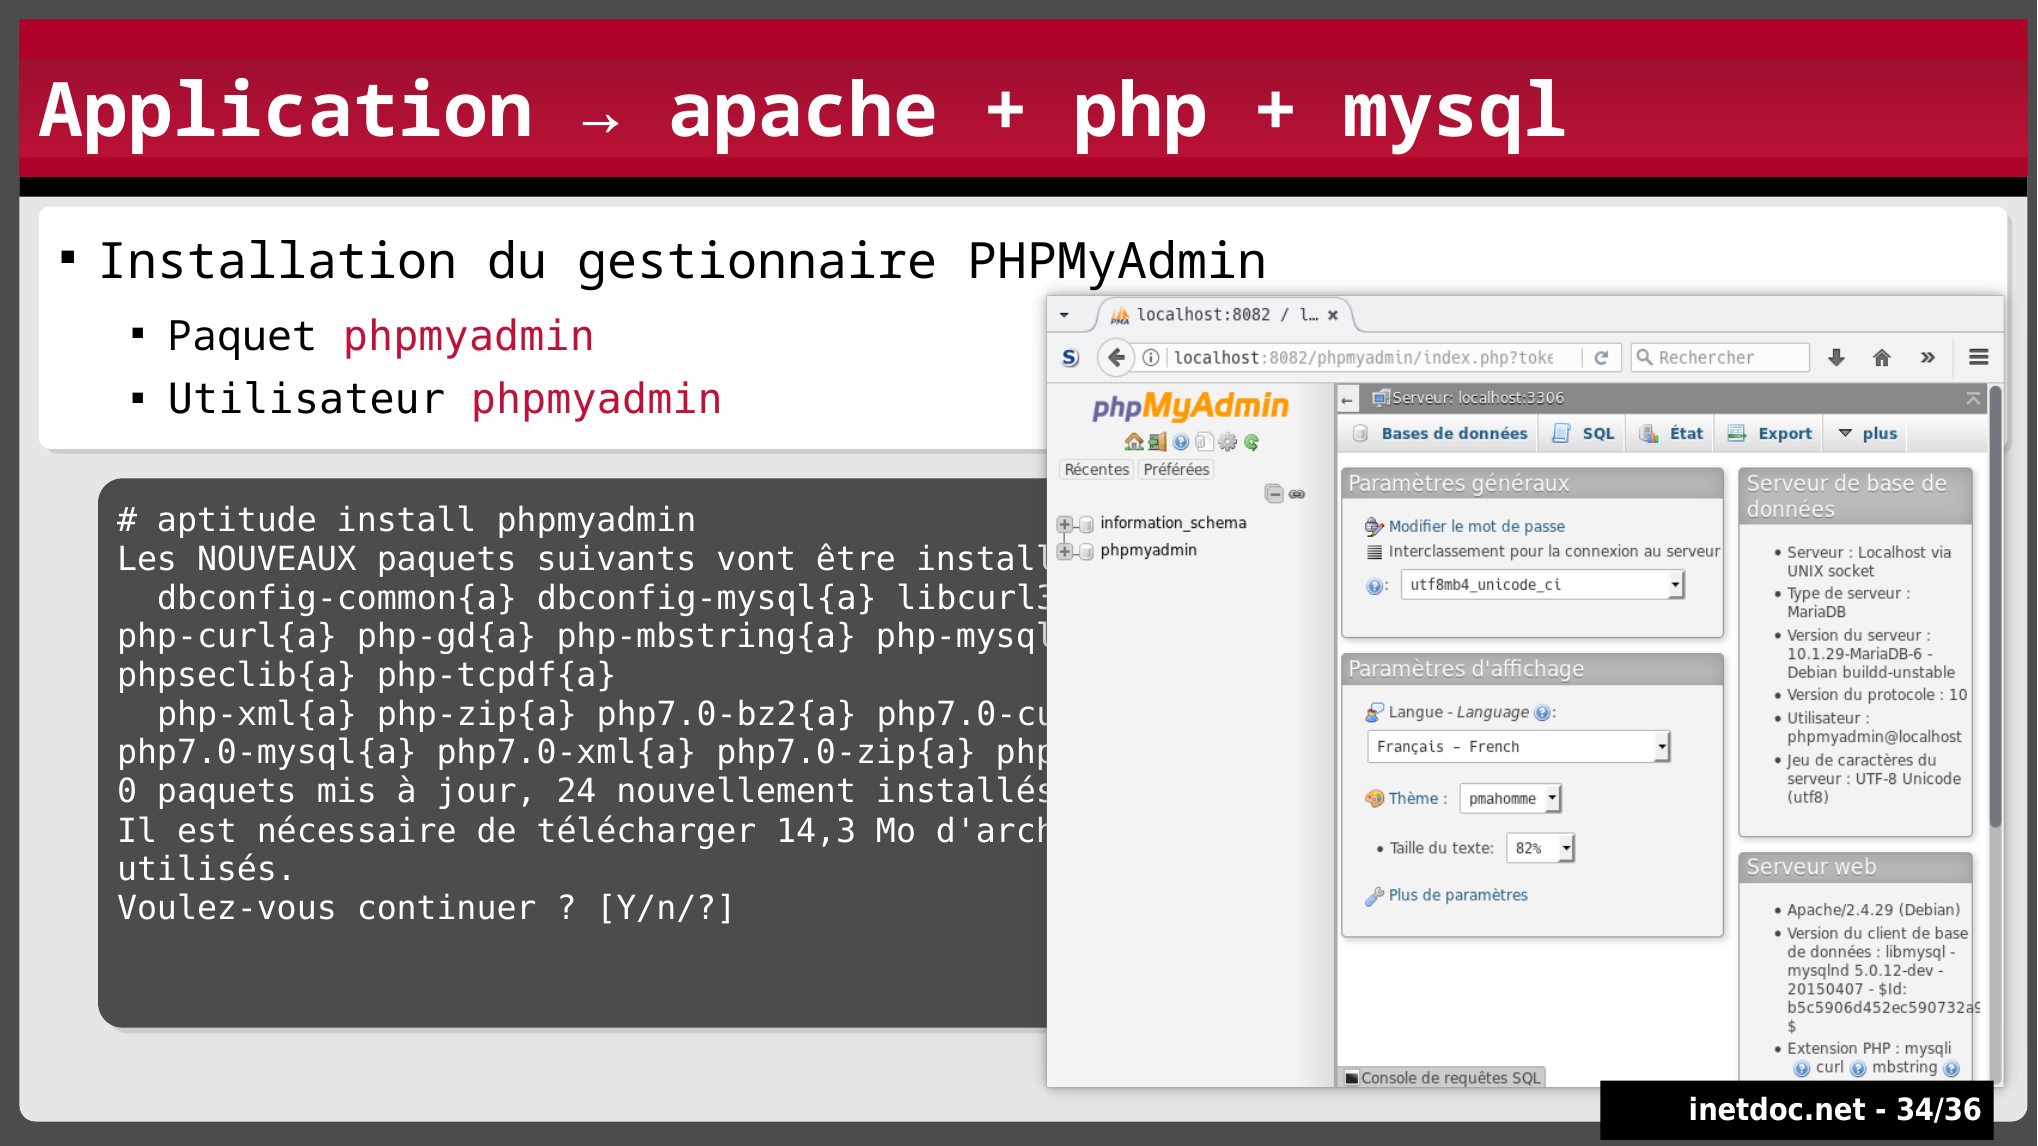

Application → apache + php + mysql
Installation du gestionnaire PHPMyAdmin
Paquet phpmyadmin
Utilisateur phpmyadmin
# aptitude install phpmyadmin
Les NOUVEAUX paquets suivants vont être installés :
 dbconfig-common{a} dbconfig-mysql{a} libcurl3{a} libxslt1.1{a} libzip4{a} php-bz2{a} php-curl{a} php-gd{a} php-mbstring{a} php-mysql{a} php-pear{a} php-php-gettext{a} php-phpseclib{a} php-tcpdf{a}
 php-xml{a} php-zip{a} php7.0-bz2{a} php7.0-curl{a} php7.0-gd{a} php7.0-mbstring{a} php7.0-mysql{a} php7.0-xml{a} php7.0-zip{a} phpmyadmin
0 paquets mis à jour, 24 nouvellement installés, 0 à enlever et 0 non mis à jour.
Il est nécessaire de télécharger 14,3 Mo d'archives. Après dépaquetage, 54,5 Mo seront utilisés.
Voulez-vous continuer ? [Y/n/?]
inetdoc.net - /36